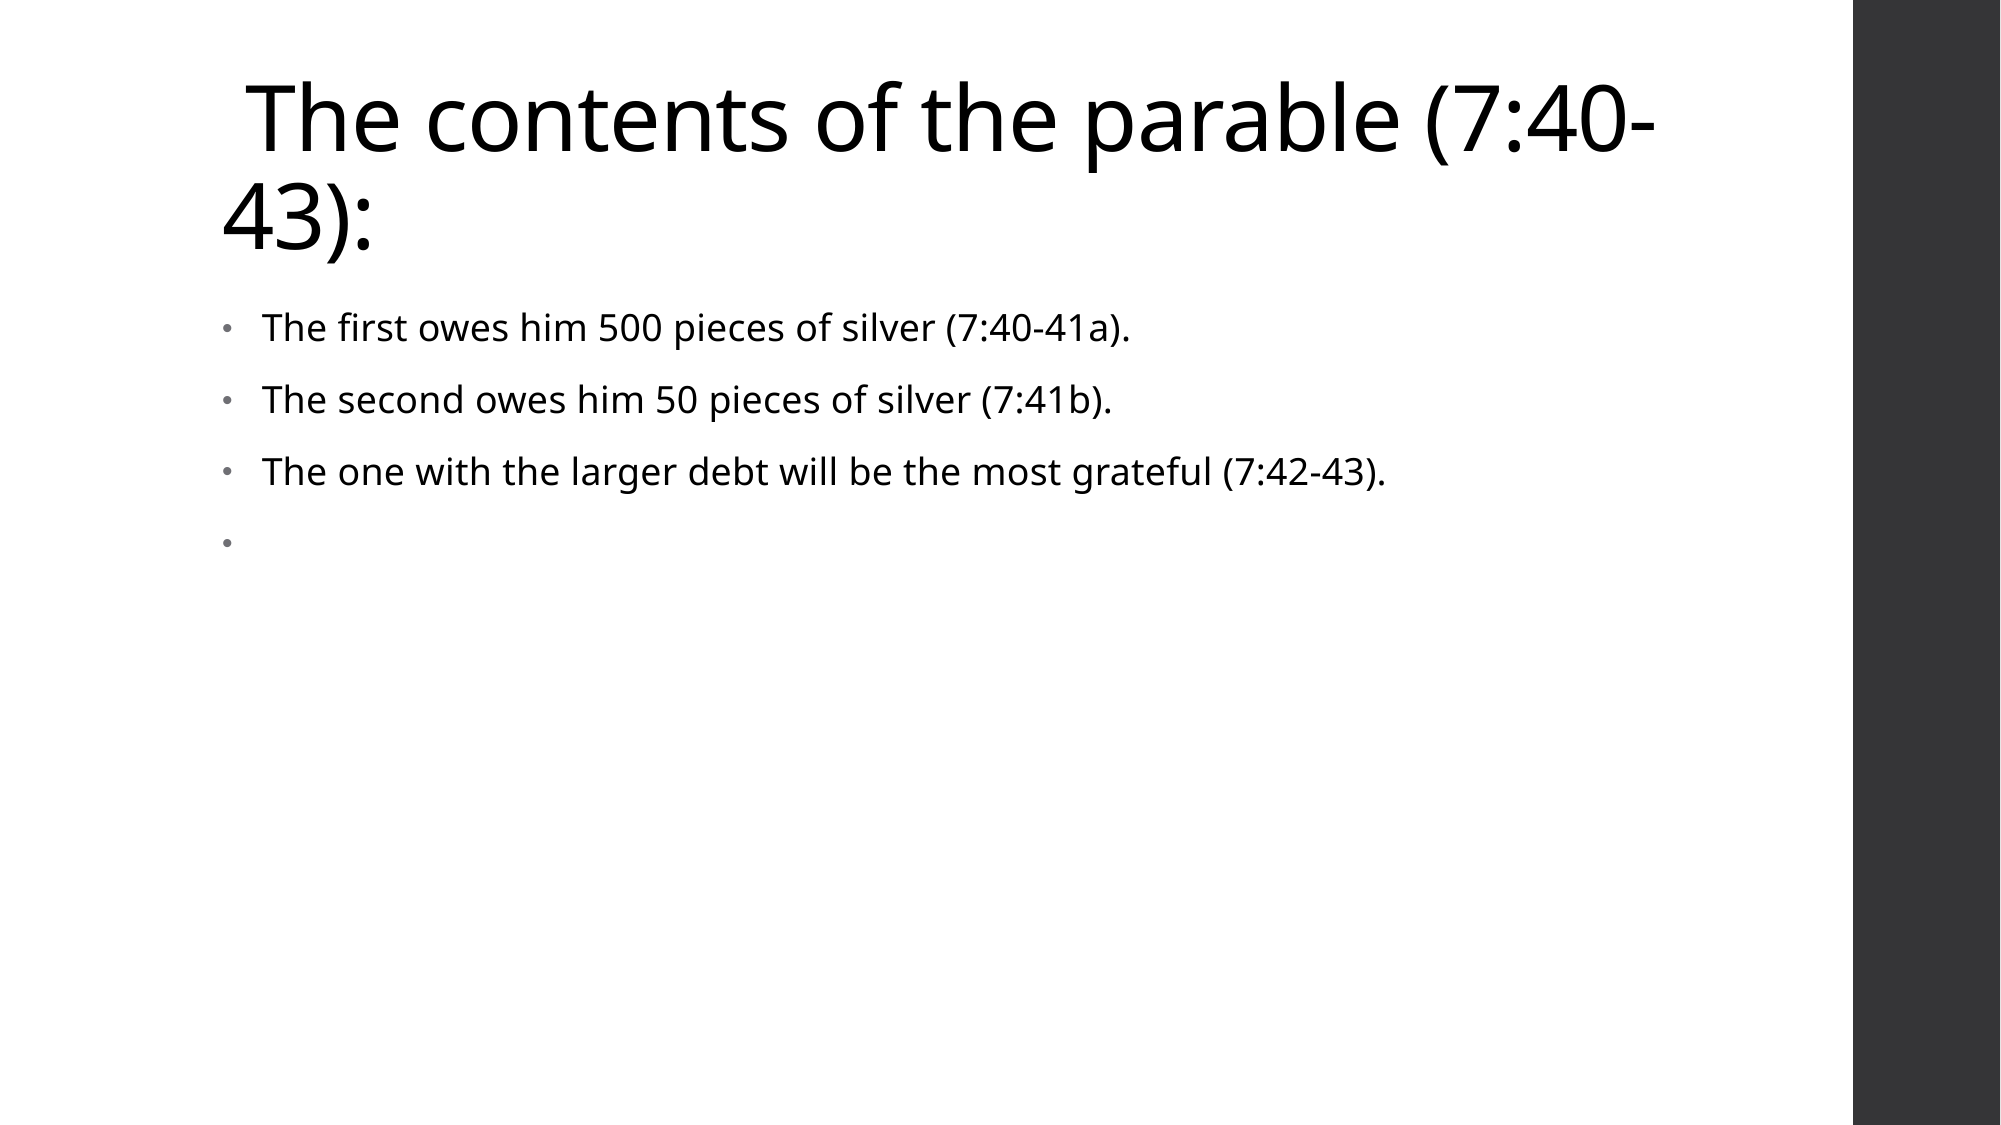

# The contents of the parable (7:40-43):
 The first owes him 500 pieces of silver (7:40-41a).
 The second owes him 50 pieces of silver (7:41b).
 The one with the larger debt will be the most grateful (7:42-43).